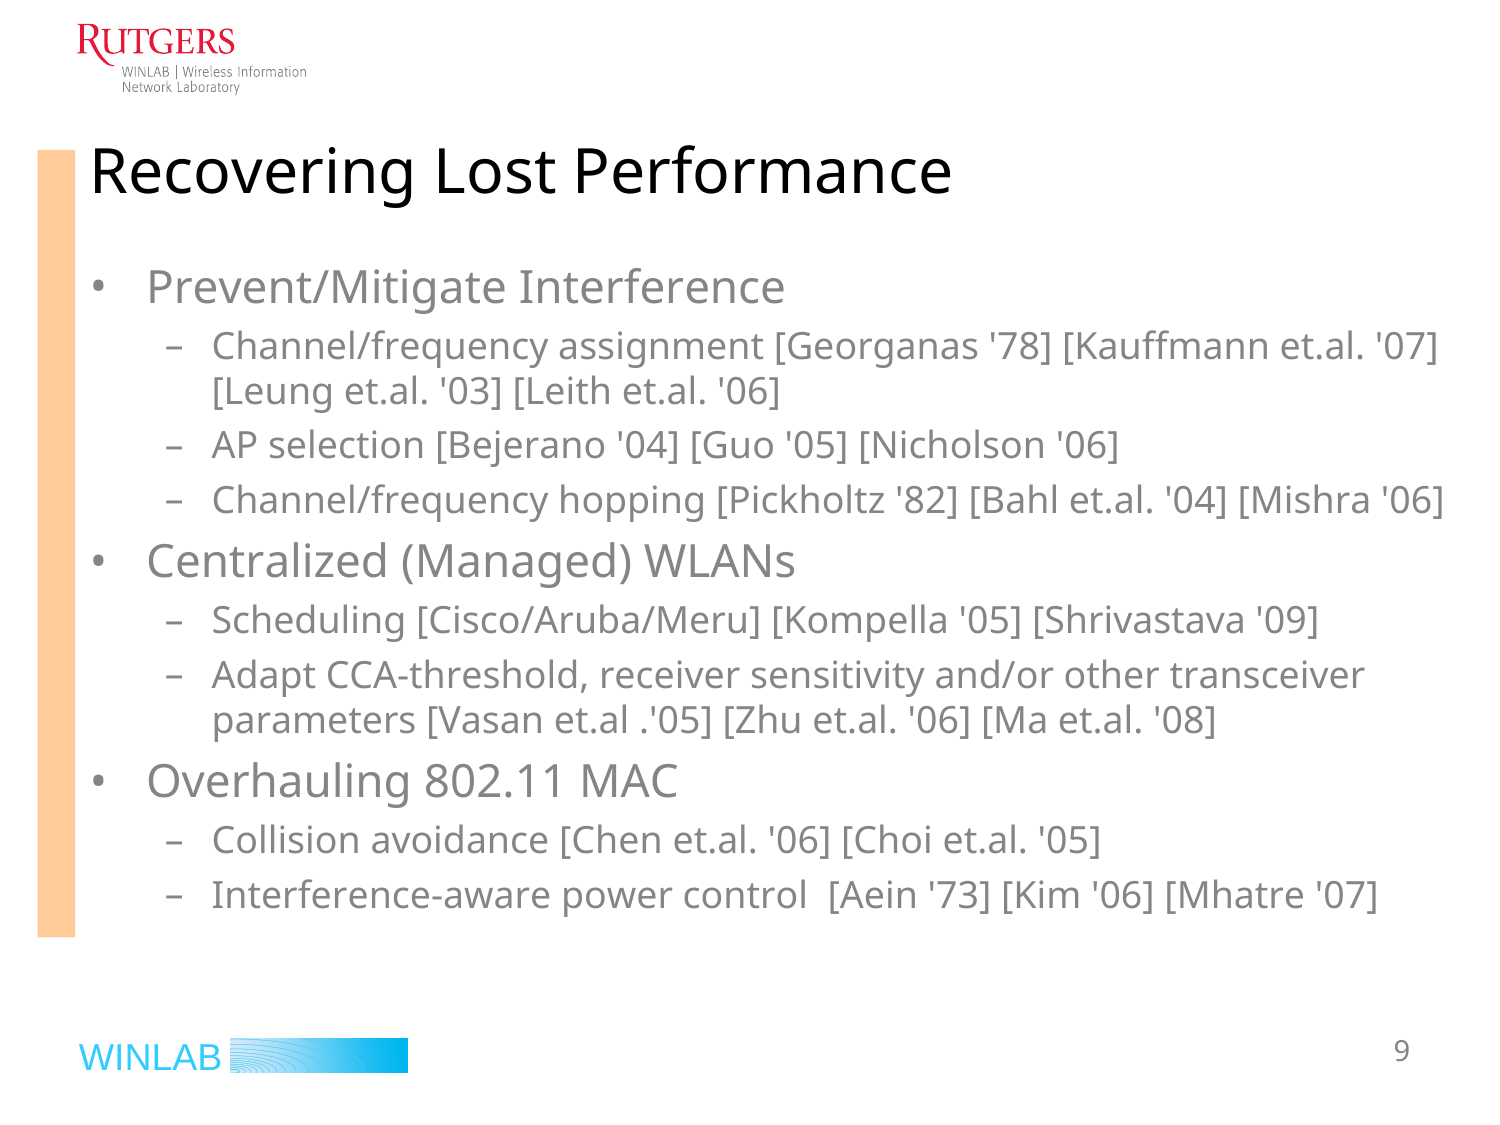

# Recovering Lost Performance
Prevent/Mitigate Interference
Channel/frequency assignment [Georganas '78] [Kauffmann et.al. '07][Leung et.al. '03] [Leith et.al. '06]
AP selection [Bejerano '04] [Guo '05] [Nicholson '06]
Channel/frequency hopping [Pickholtz '82] [Bahl et.al. '04] [Mishra '06]
Centralized (Managed) WLANs
Scheduling [Cisco/Aruba/Meru] [Kompella '05] [Shrivastava '09]
Adapt CCA-threshold, receiver sensitivity and/or other transceiver parameters [Vasan et.al .'05] [Zhu et.al. '06] [Ma et.al. '08]
Overhauling 802.11 MAC
Collision avoidance [Chen et.al. '06] [Choi et.al. '05]
Interference-aware power control [Aein '73] [Kim '06] [Mhatre '07]
9